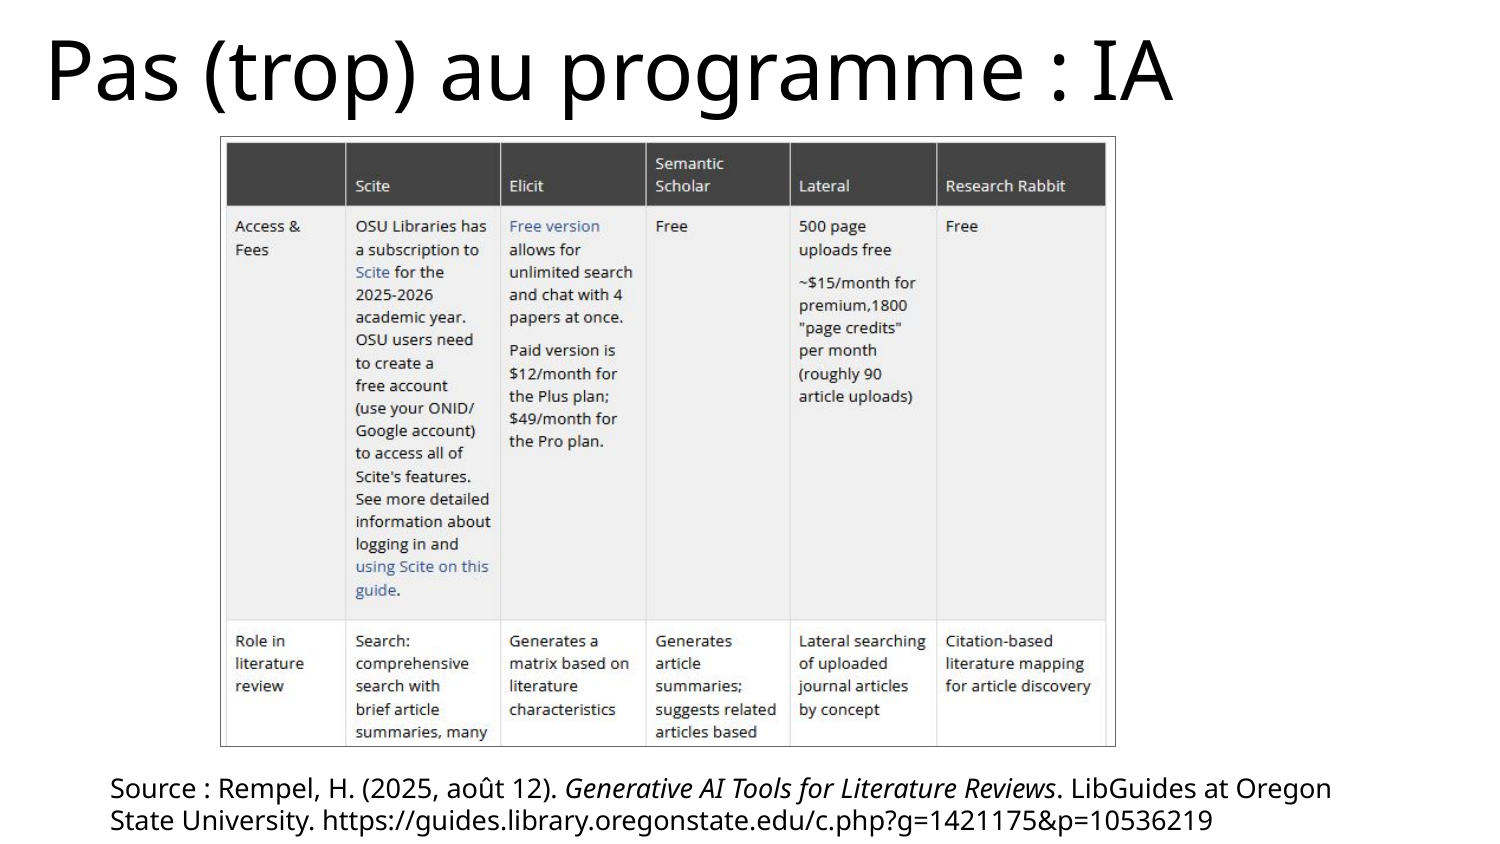

# Pas (trop) au programme : IA
Source : Rempel, H. (2025, août 12). Generative AI Tools for Literature Reviews. LibGuides at Oregon State University. https://guides.library.oregonstate.edu/c.php?g=1421175&p=10536219
6